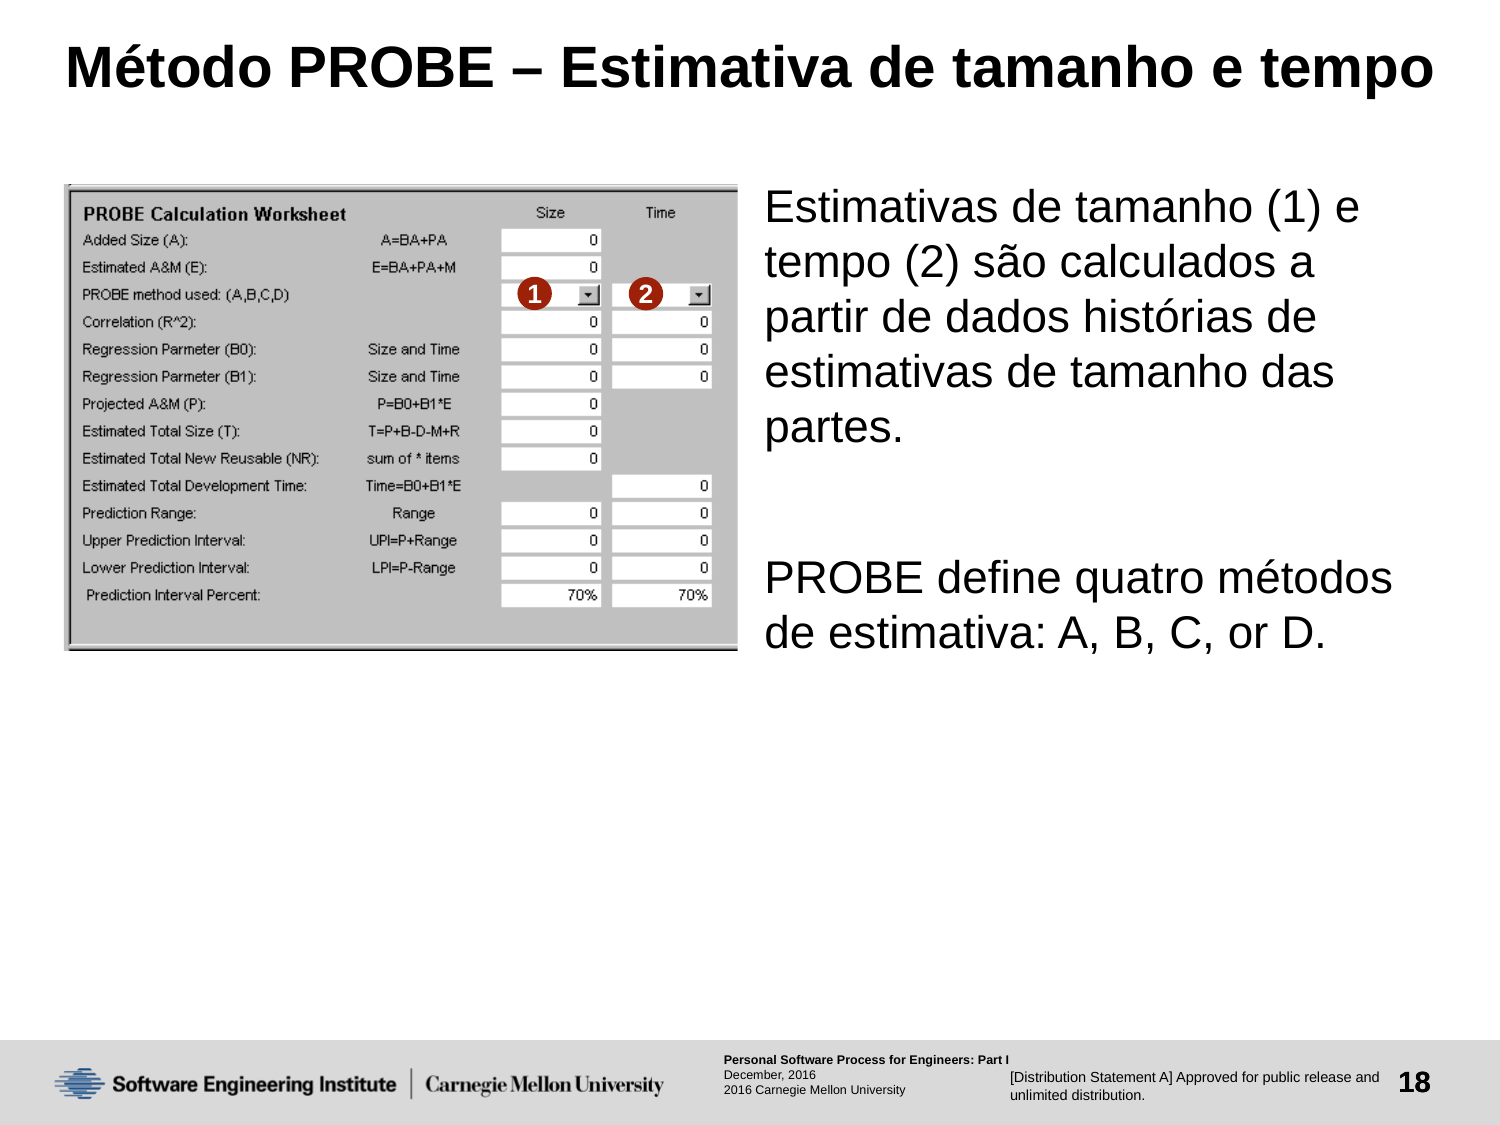

# Método PROBE – Estimativa de tamanho e tempo
Estimativas de tamanho (1) e tempo (2) são calculados a partir de dados histórias de estimativas de tamanho das partes.
PROBE define quatro métodos de estimativa: A, B, C, or D.